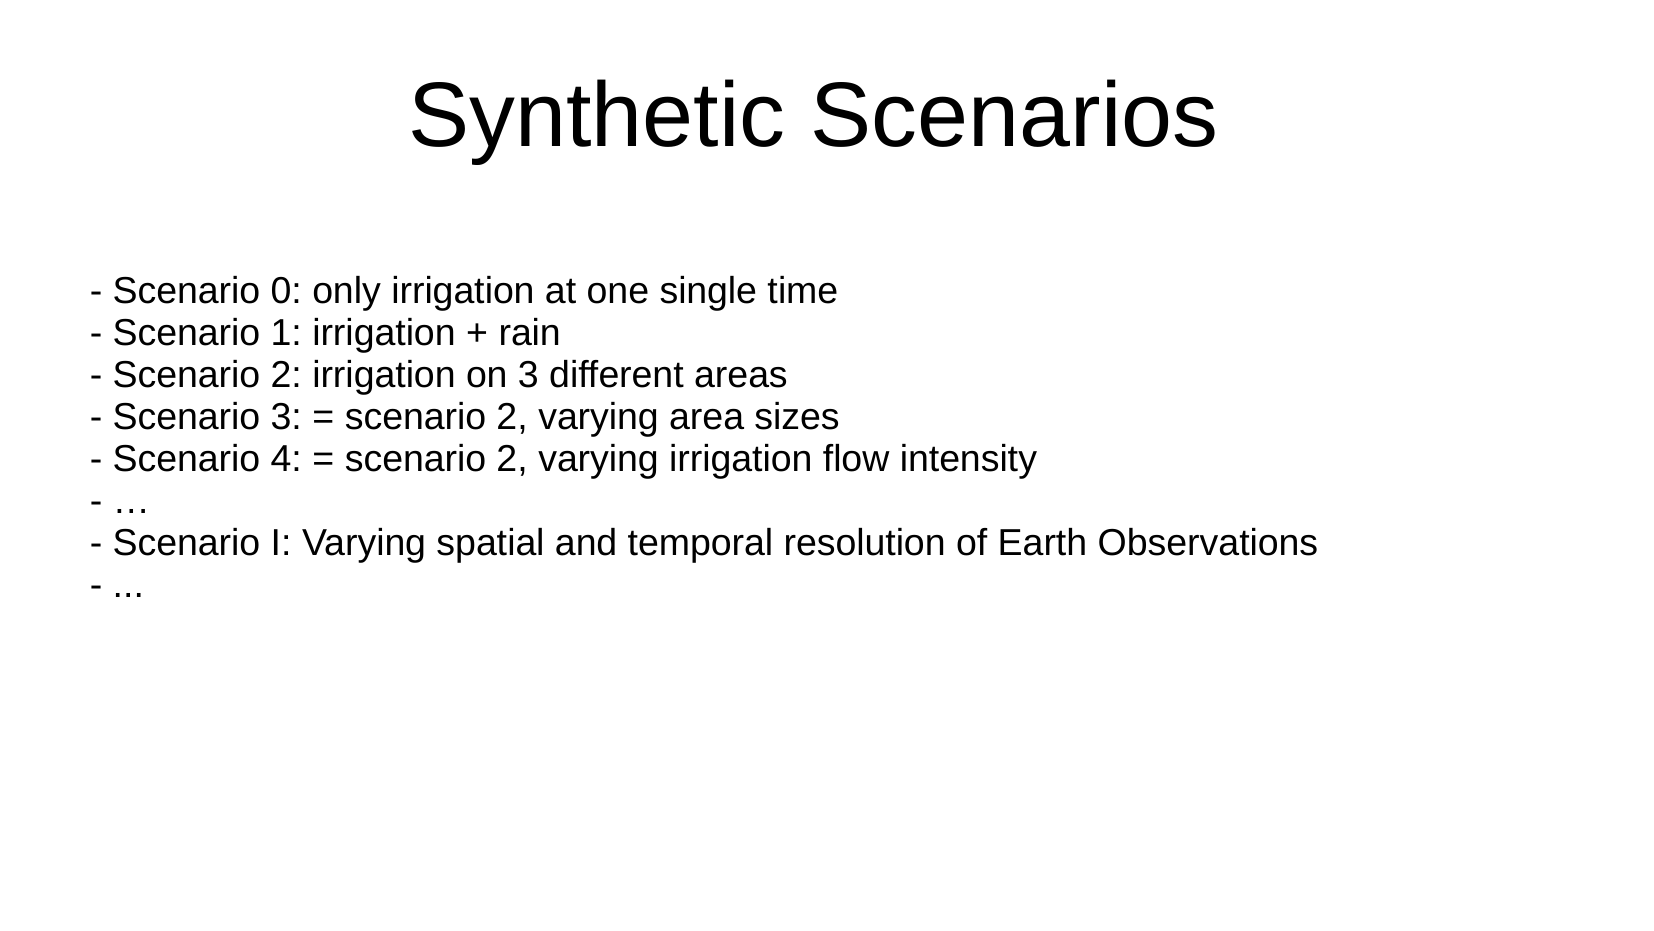

# Synthetic Scenarios
- Scenario 0: only irrigation at one single time
- Scenario 1: irrigation + rain
- Scenario 2: irrigation on 3 different areas
- Scenario 3: = scenario 2, varying area sizes
- Scenario 4: = scenario 2, varying irrigation flow intensity
- …
- Scenario I: Varying spatial and temporal resolution of Earth Observations
- ...